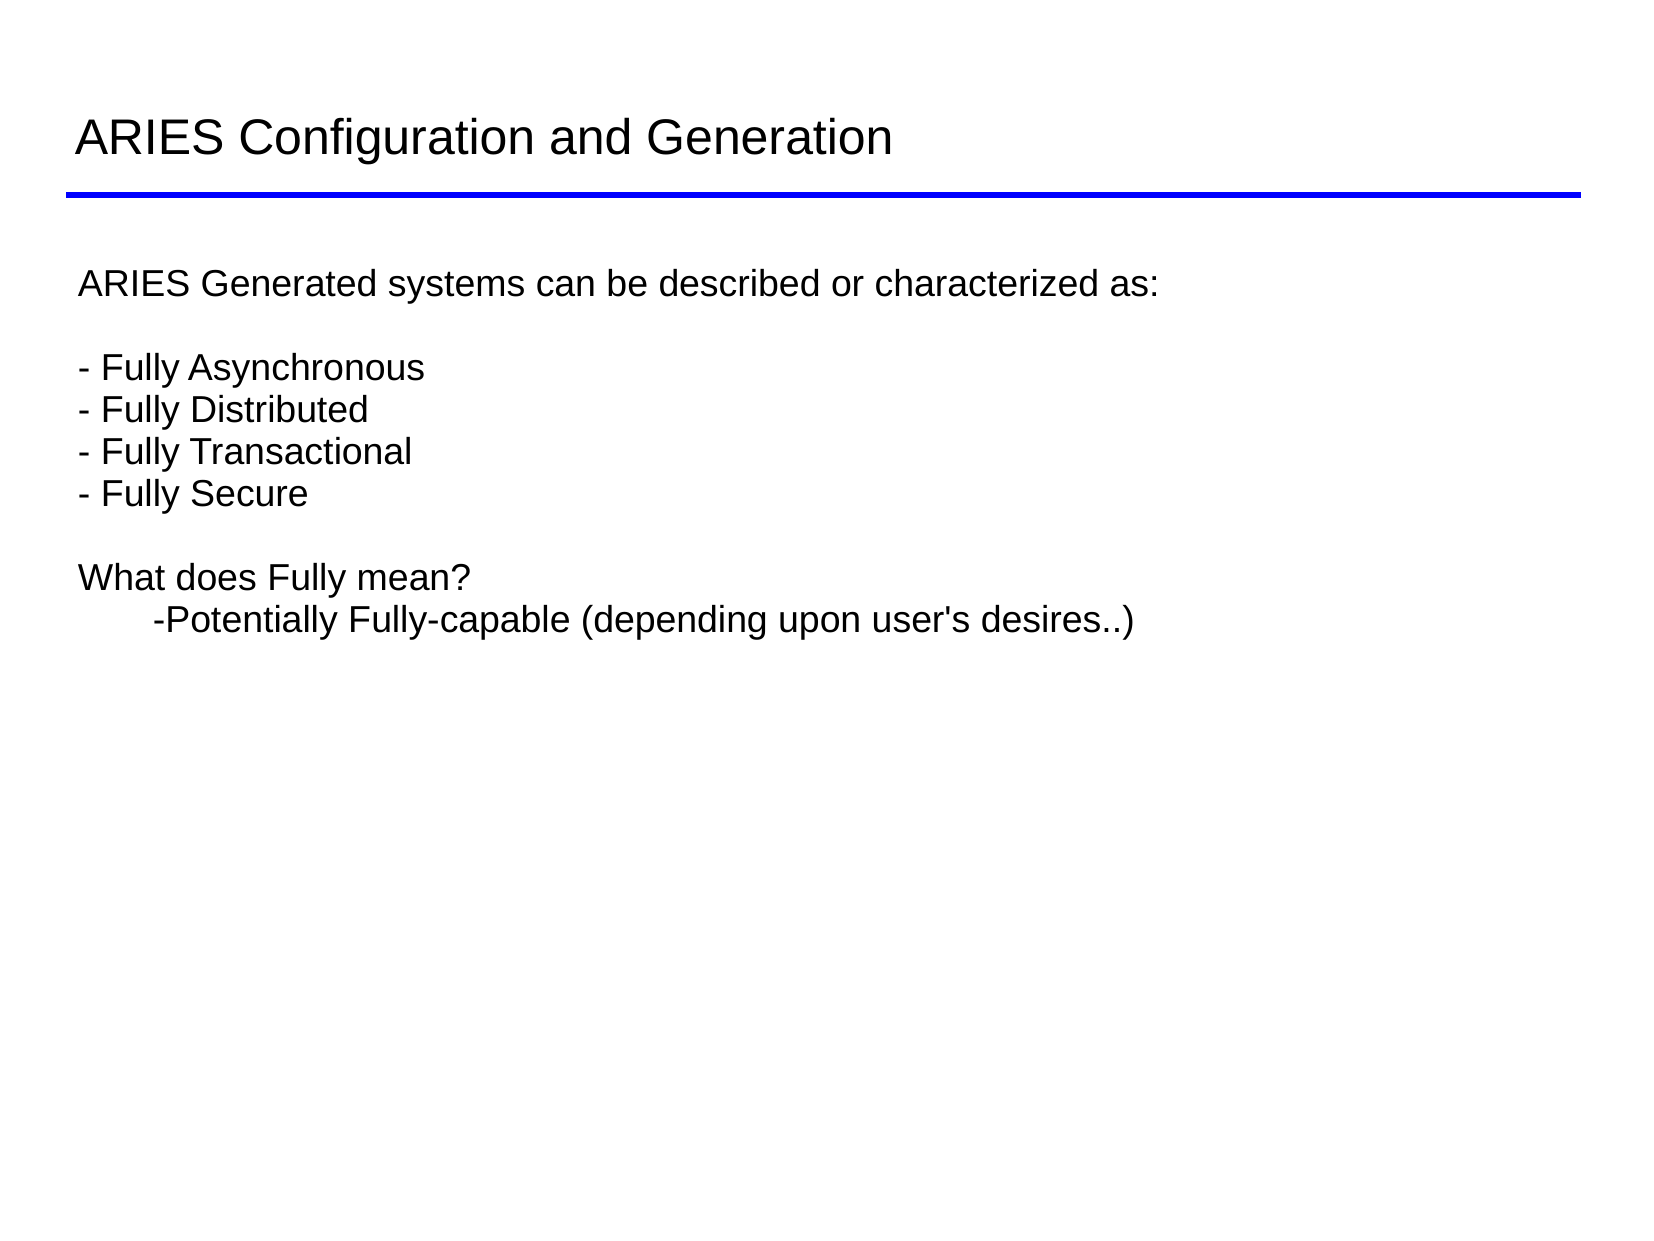

ARIES Configuration and Generation
ARIES Generated systems can be described or characterized as:
- Fully Asynchronous
- Fully Distributed
- Fully Transactional
- Fully Secure
What does Fully mean?
	-Potentially Fully-capable (depending upon user's desires..)